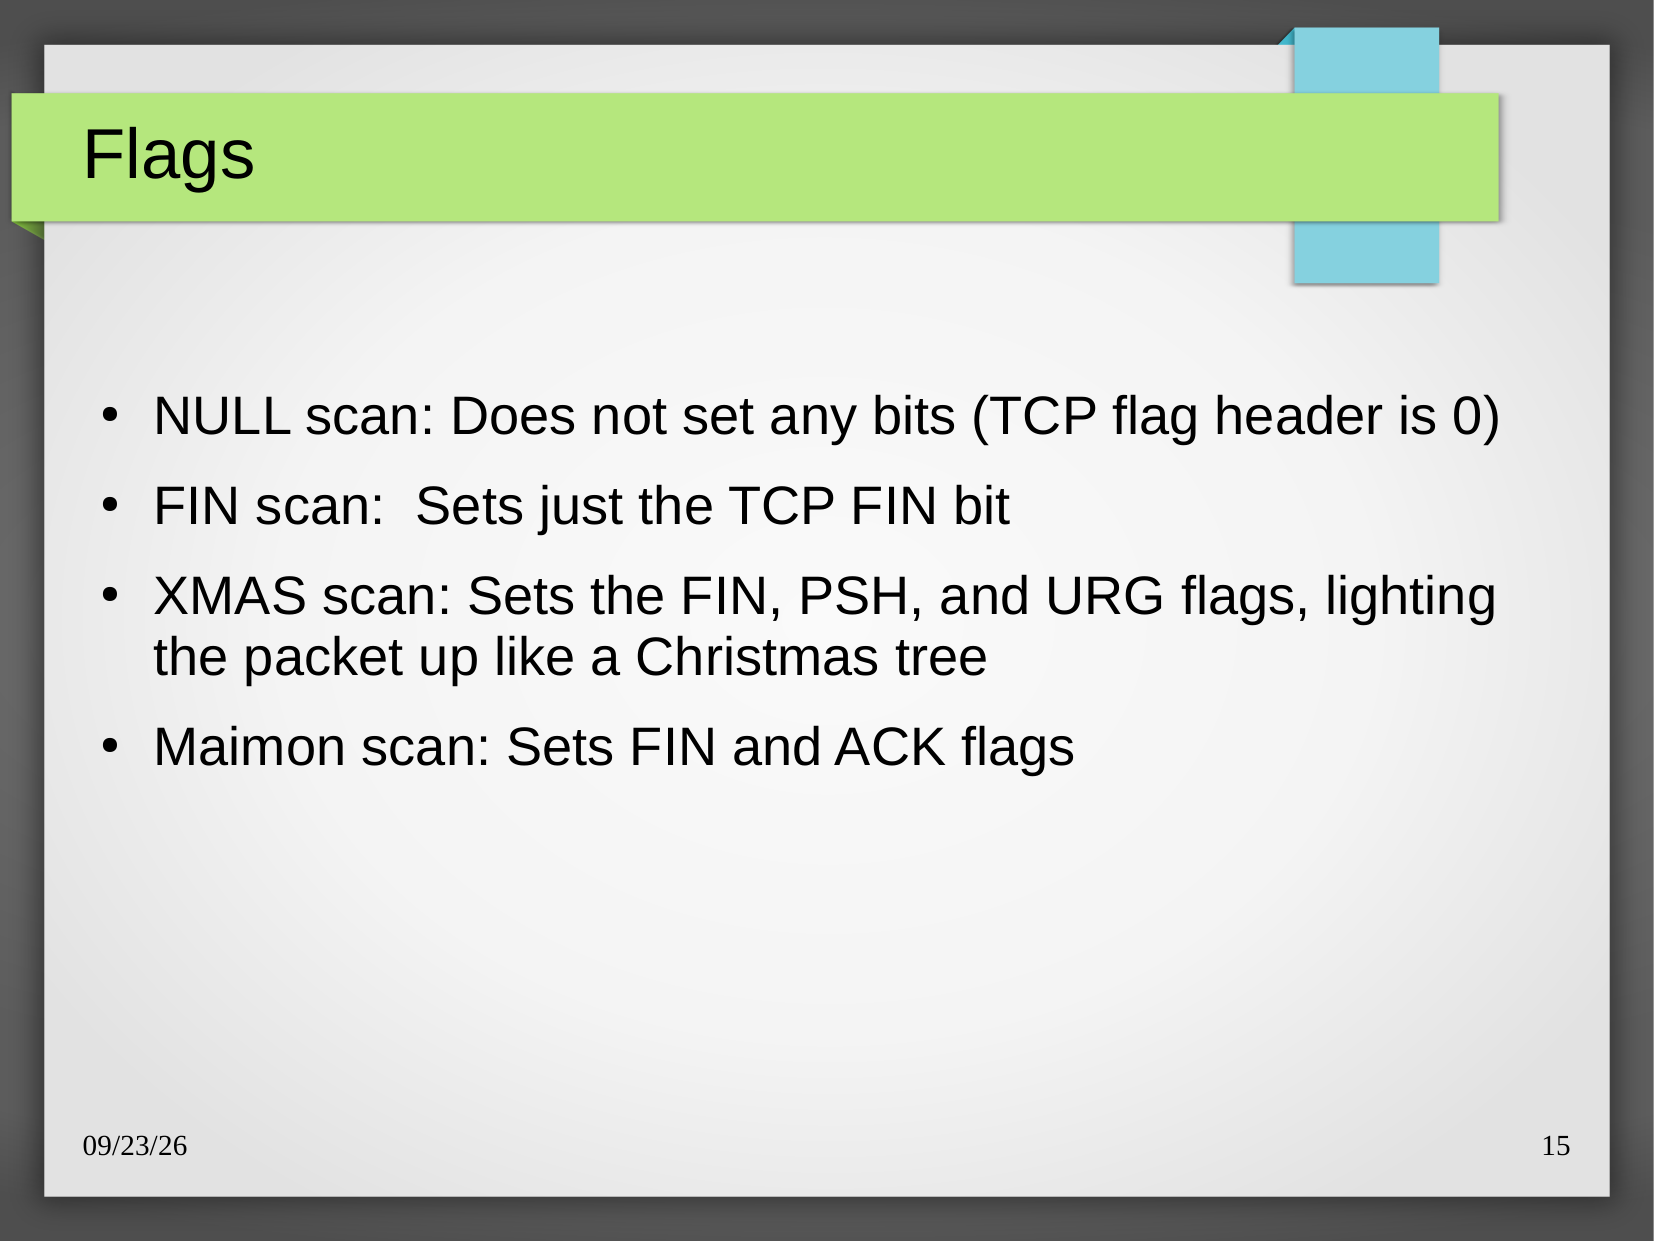

# Flags
NULL scan: Does not set any bits (TCP flag header is 0)
FIN scan: Sets just the TCP FIN bit
XMAS scan: Sets the FIN, PSH, and URG flags, lighting the packet up like a Christmas tree
Maimon scan: Sets FIN and ACK flags
15